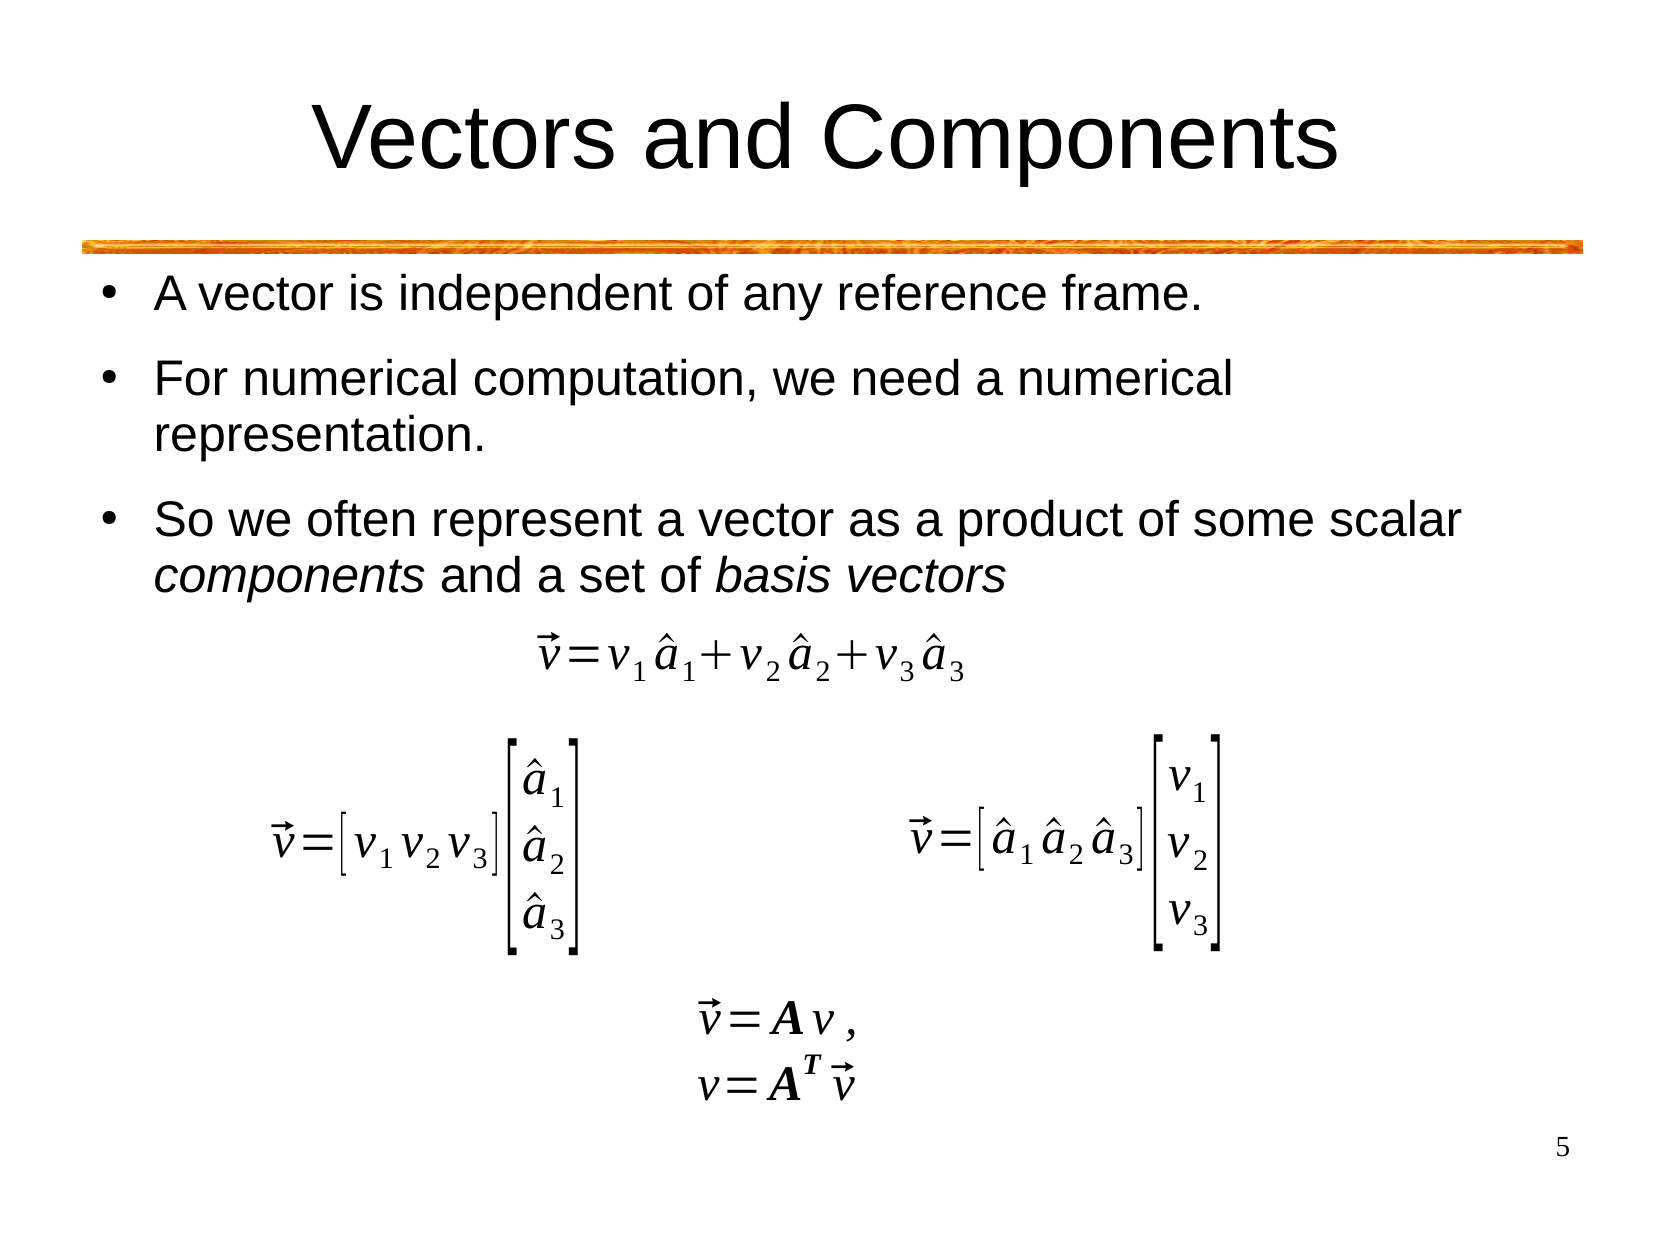

# Vectors and Components
A vector is independent of any reference frame.
For numerical computation, we need a numerical representation.
So we often represent a vector as a product of some scalar components and a set of basis vectors
5